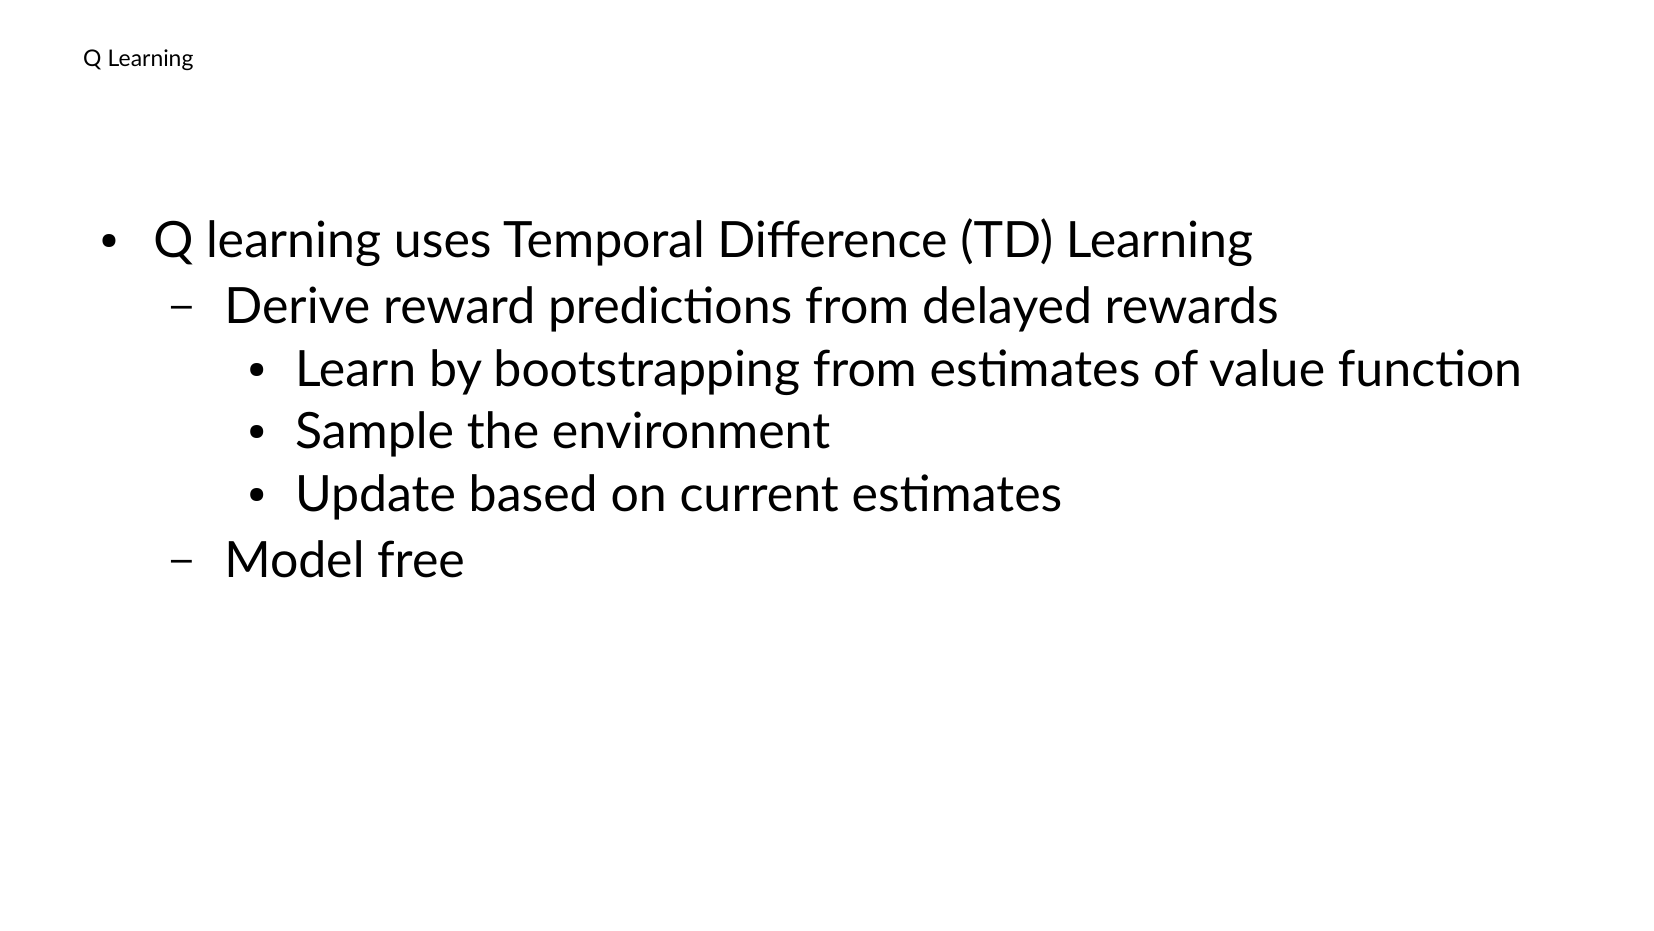

# Q Learning
Q learning uses Temporal Difference (TD) Learning
Derive reward predictions from delayed rewards
Learn by bootstrapping from estimates of value function
Sample the environment
Update based on current estimates
Model free